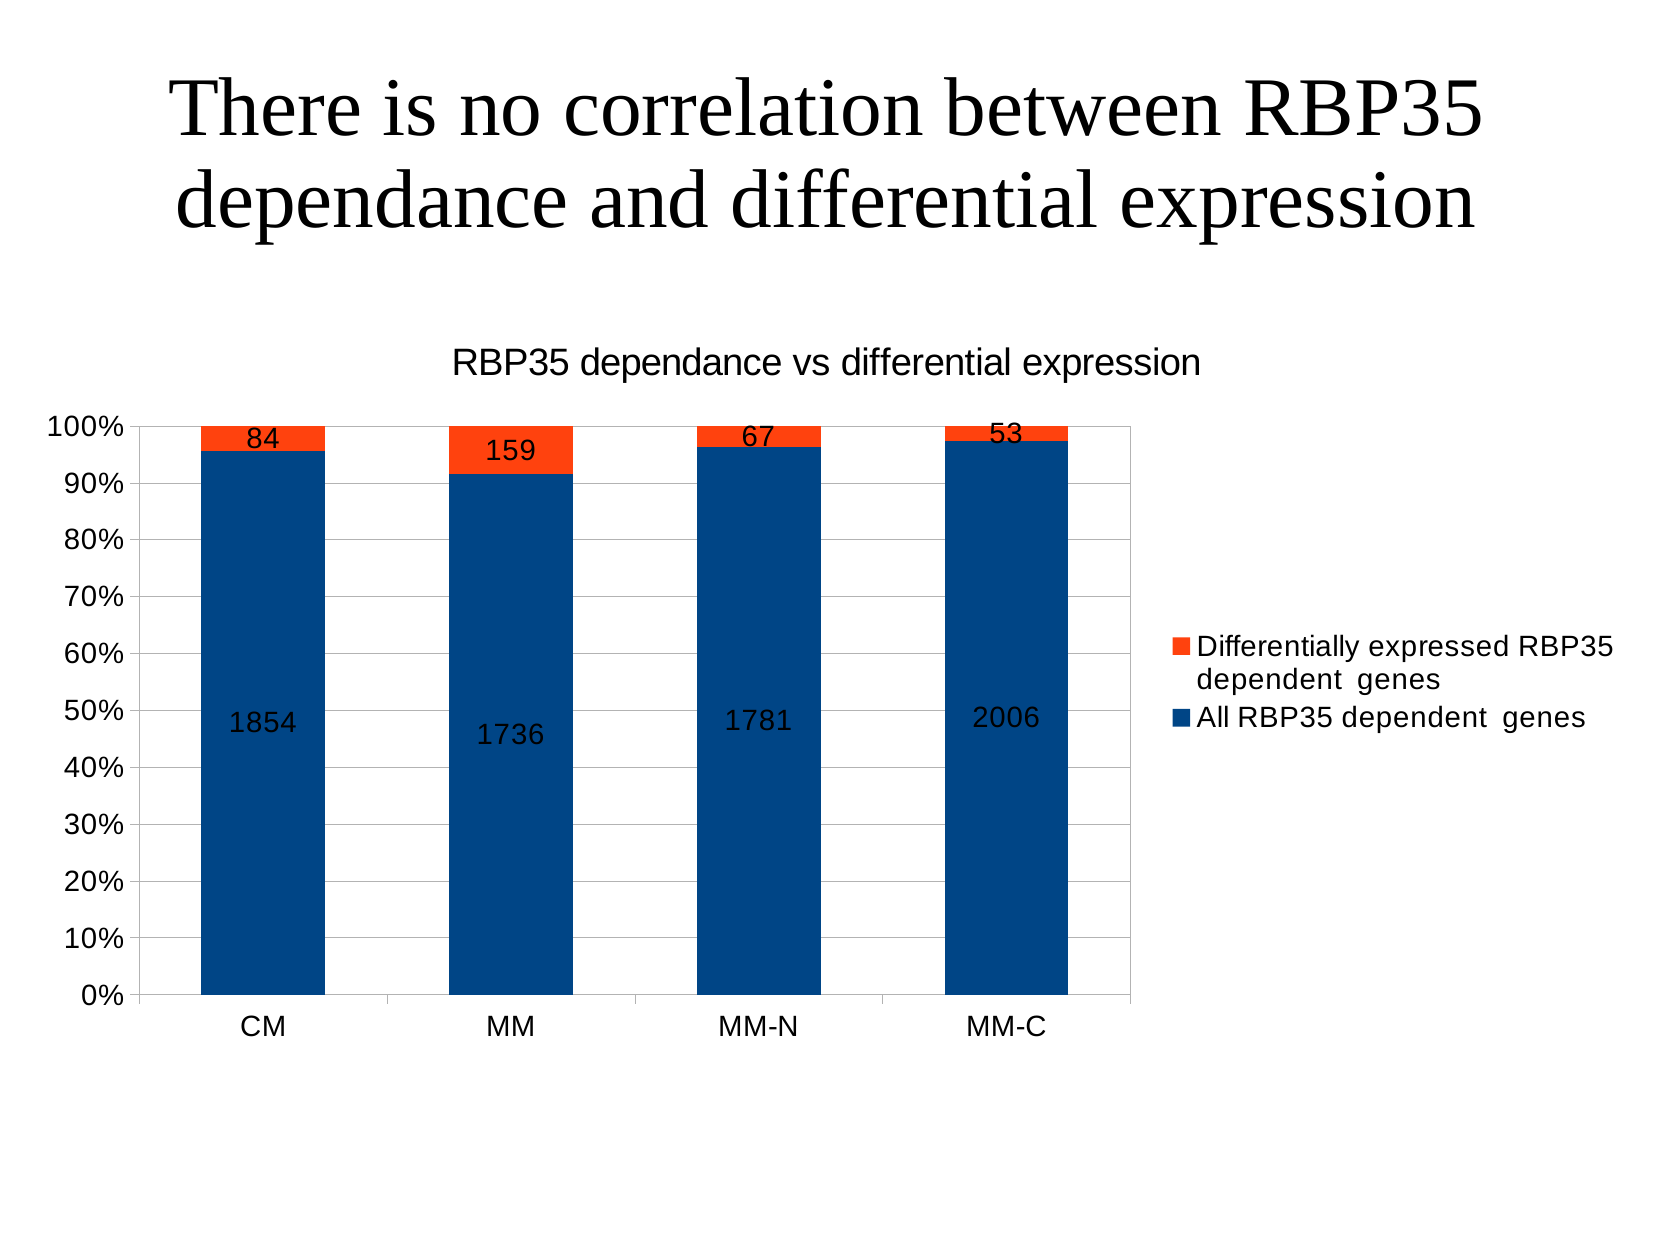

# There is no correlation between RBP35 dependance and differential expression
### Chart: RBP35 dependance vs differential expression
| Category | All RBP35 dependent genes | Differentially expressed RBP35 dependent genes |
|---|---|---|
| CM | 1854.0 | 84.0 |
| MM | 1736.0 | 159.0 |
| MM-N | 1781.0 | 67.0 |
| MM-C | 2006.0 | 53.0 |